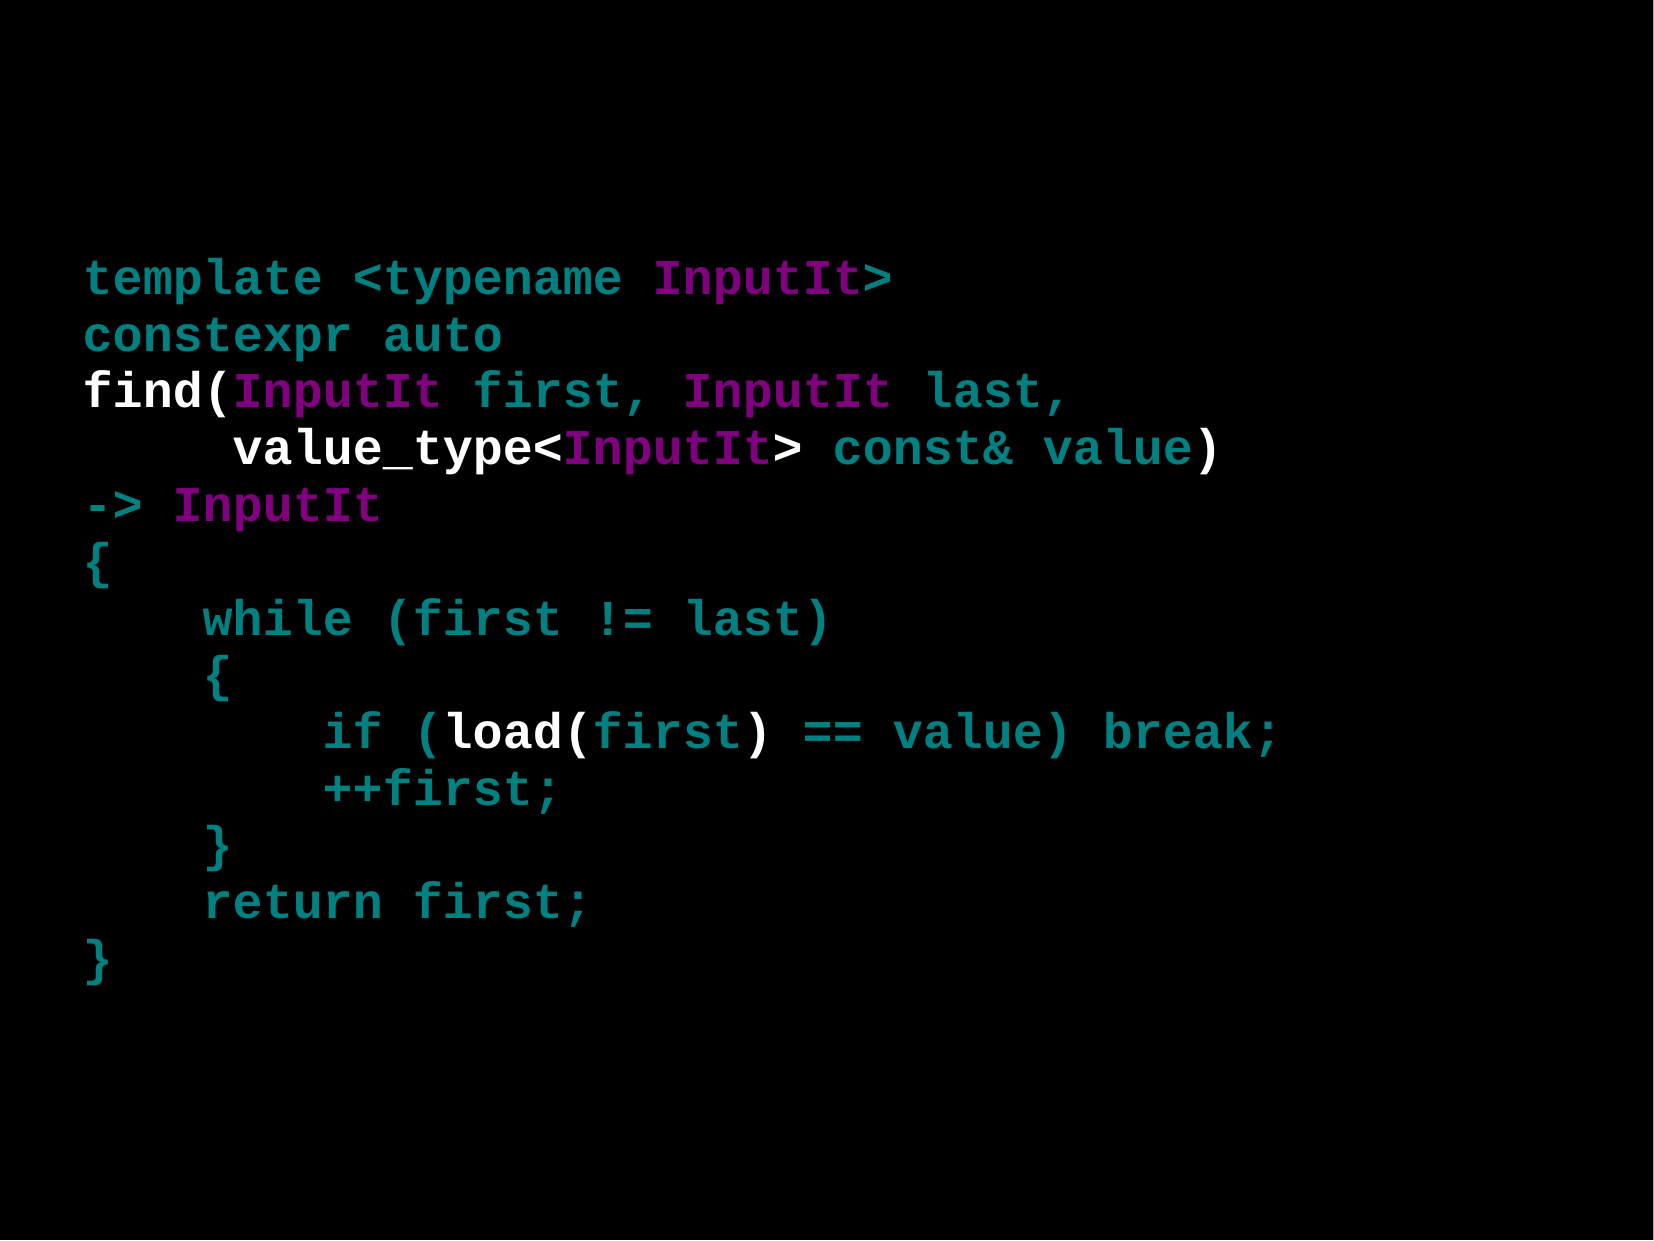

# template <typename InputIt>
constexpr auto
find(InputIt first, InputIt last,
 value_type<InputIt> const& value)
-> InputIt
{
 while (first != last)
 {
 if (load(first) == value) break;
 ++first;
 }
 return first;
}